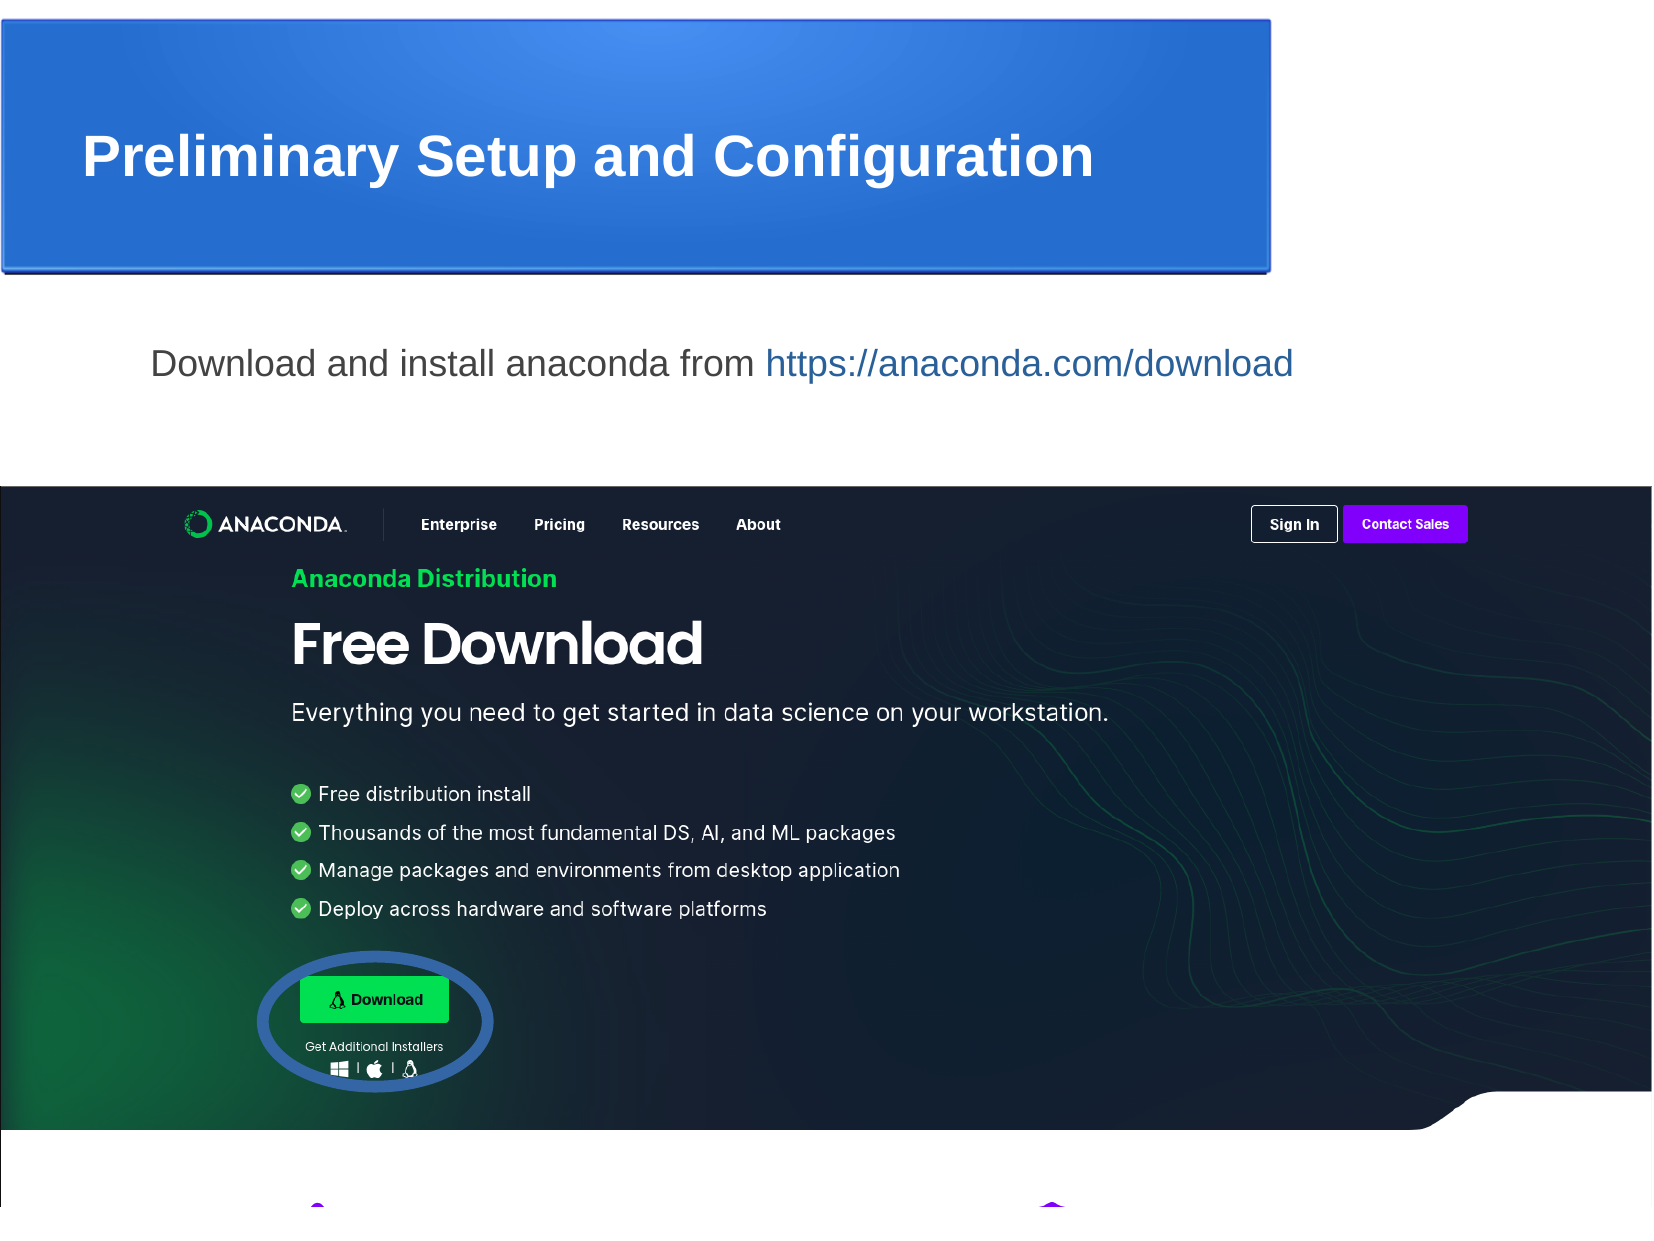

Preliminary Setup and Configuration
Download and install anaconda from https://anaconda.com/download